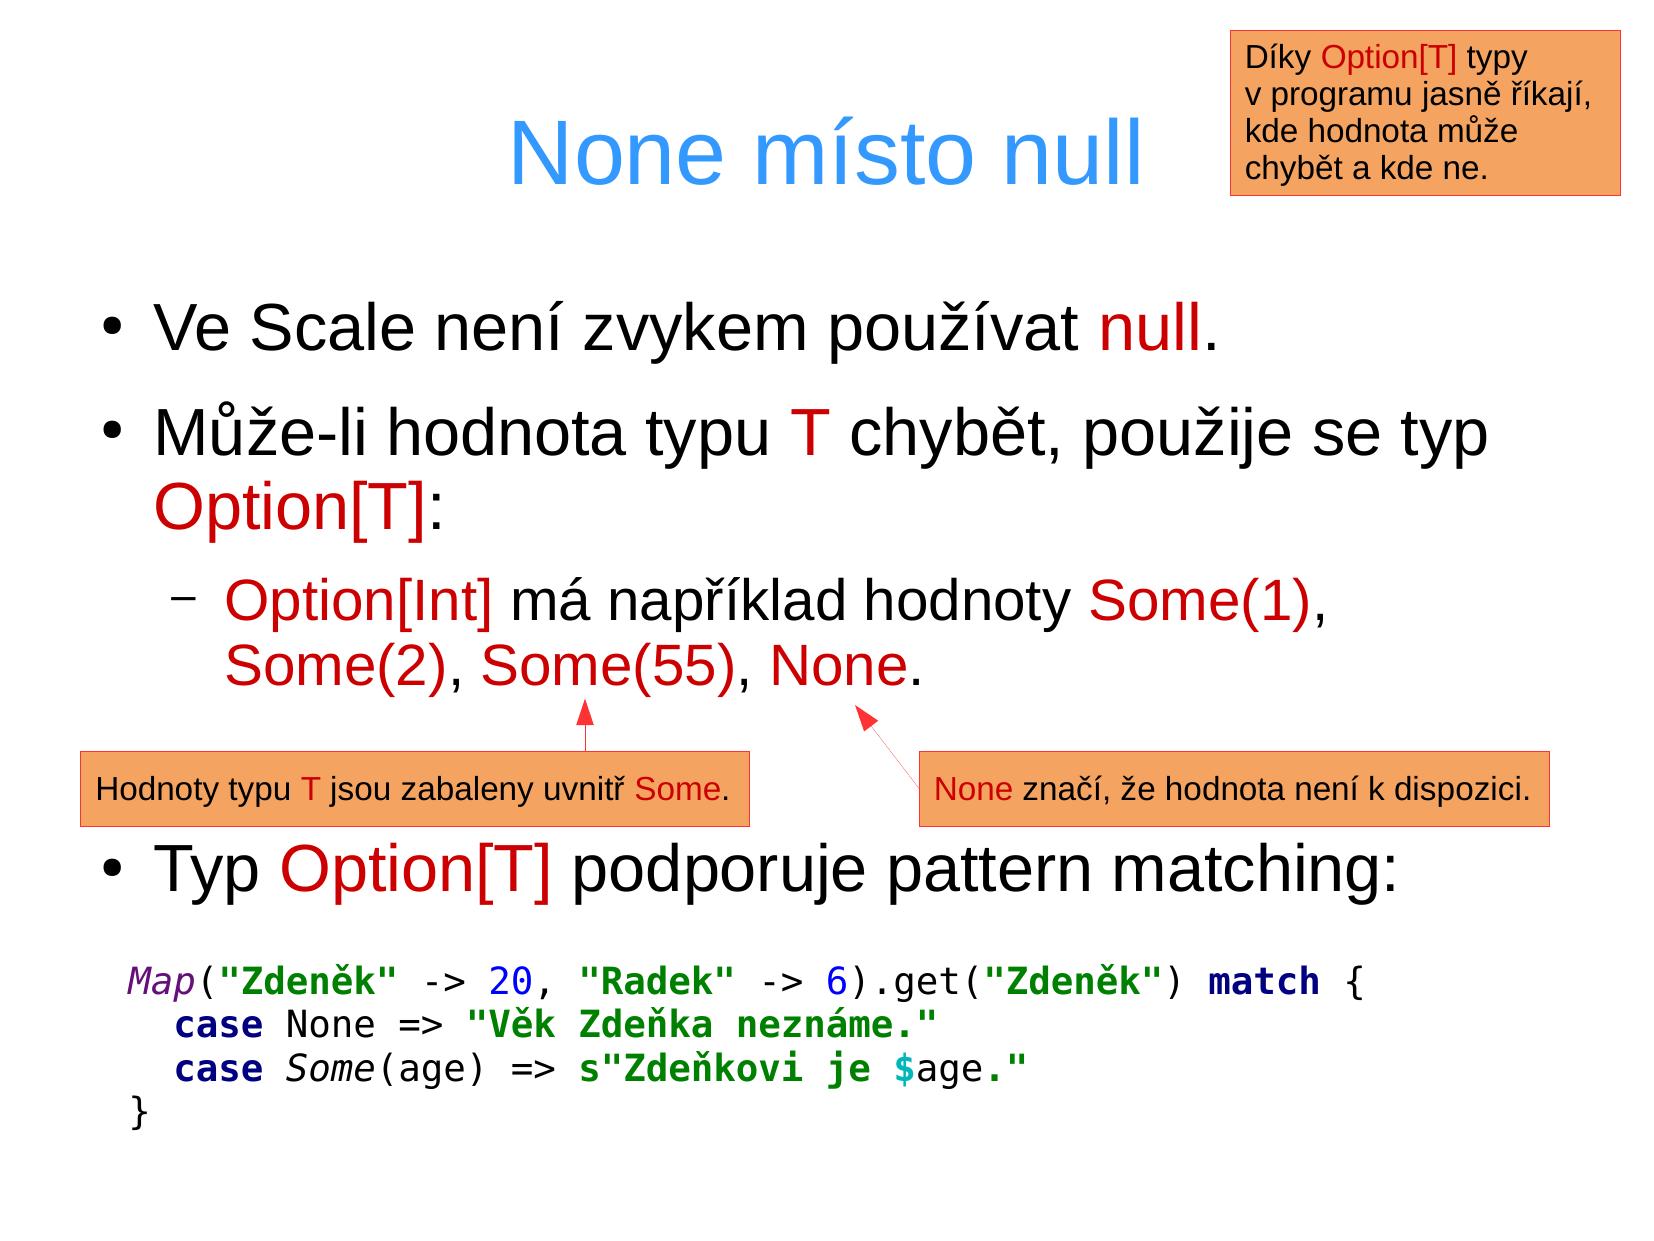

Díky Option[T] typy
v programu jasně říkají,
kde hodnota může
chybět a kde ne.
# None místo null
Ve Scale není zvykem používat null.
Může-li hodnota typu T chybět, použije se typ Option[T]:
Option[Int] má například hodnoty Some(1), Some(2), Some(55), None.
Typ Option[T] podporuje pattern matching:
Hodnoty typu T jsou zabaleny uvnitř Some.
None značí, že hodnota není k dispozici.
Map("Zdeněk" -> 20, "Radek" -> 6).get("Zdeněk") match {
 case None => "Věk Zdeňka neznáme."
 case Some(age) => s"Zdeňkovi je $age."
}